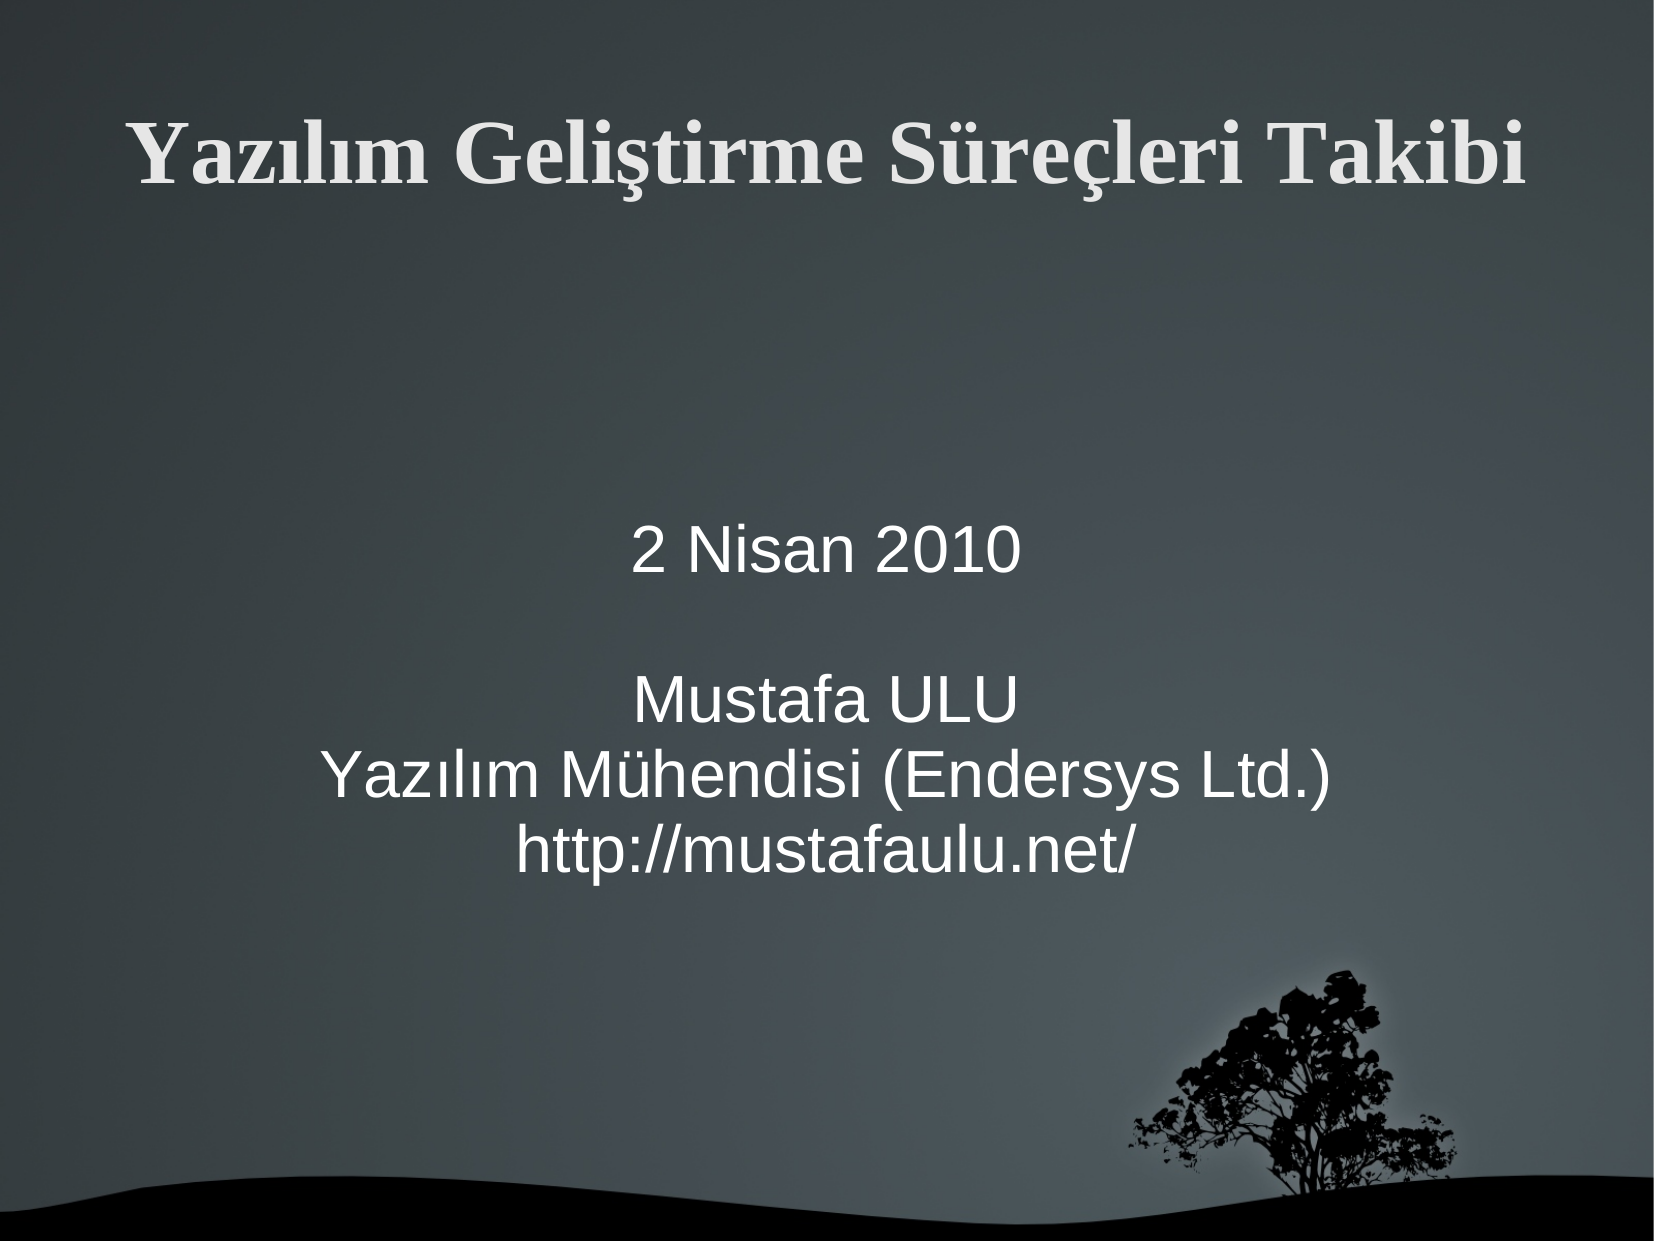

# Yazılım Geliştirme Süreçleri Takibi
2 Nisan 2010
Mustafa ULU
Yazılım Mühendisi (Endersys Ltd.)
http://mustafaulu.net/